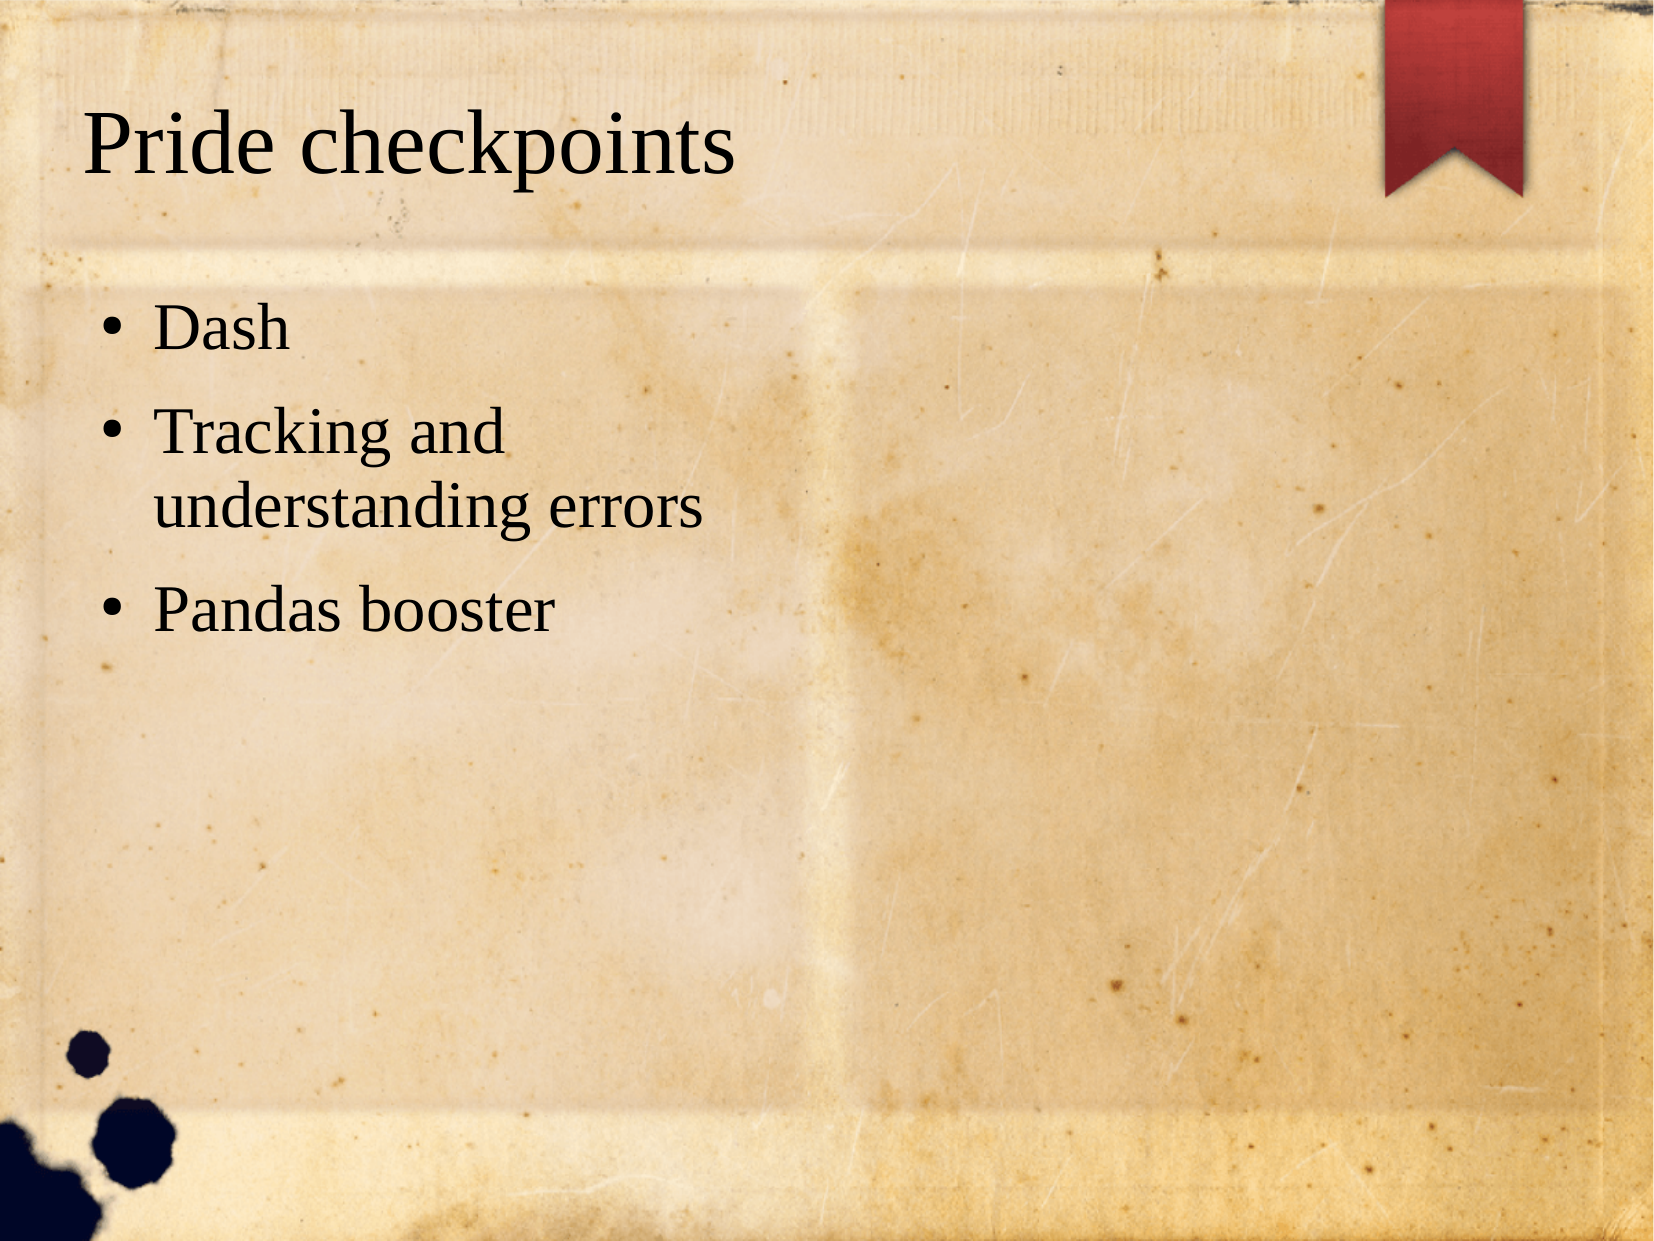

# Pride checkpoints
Dash
Tracking and understanding errors
Pandas booster